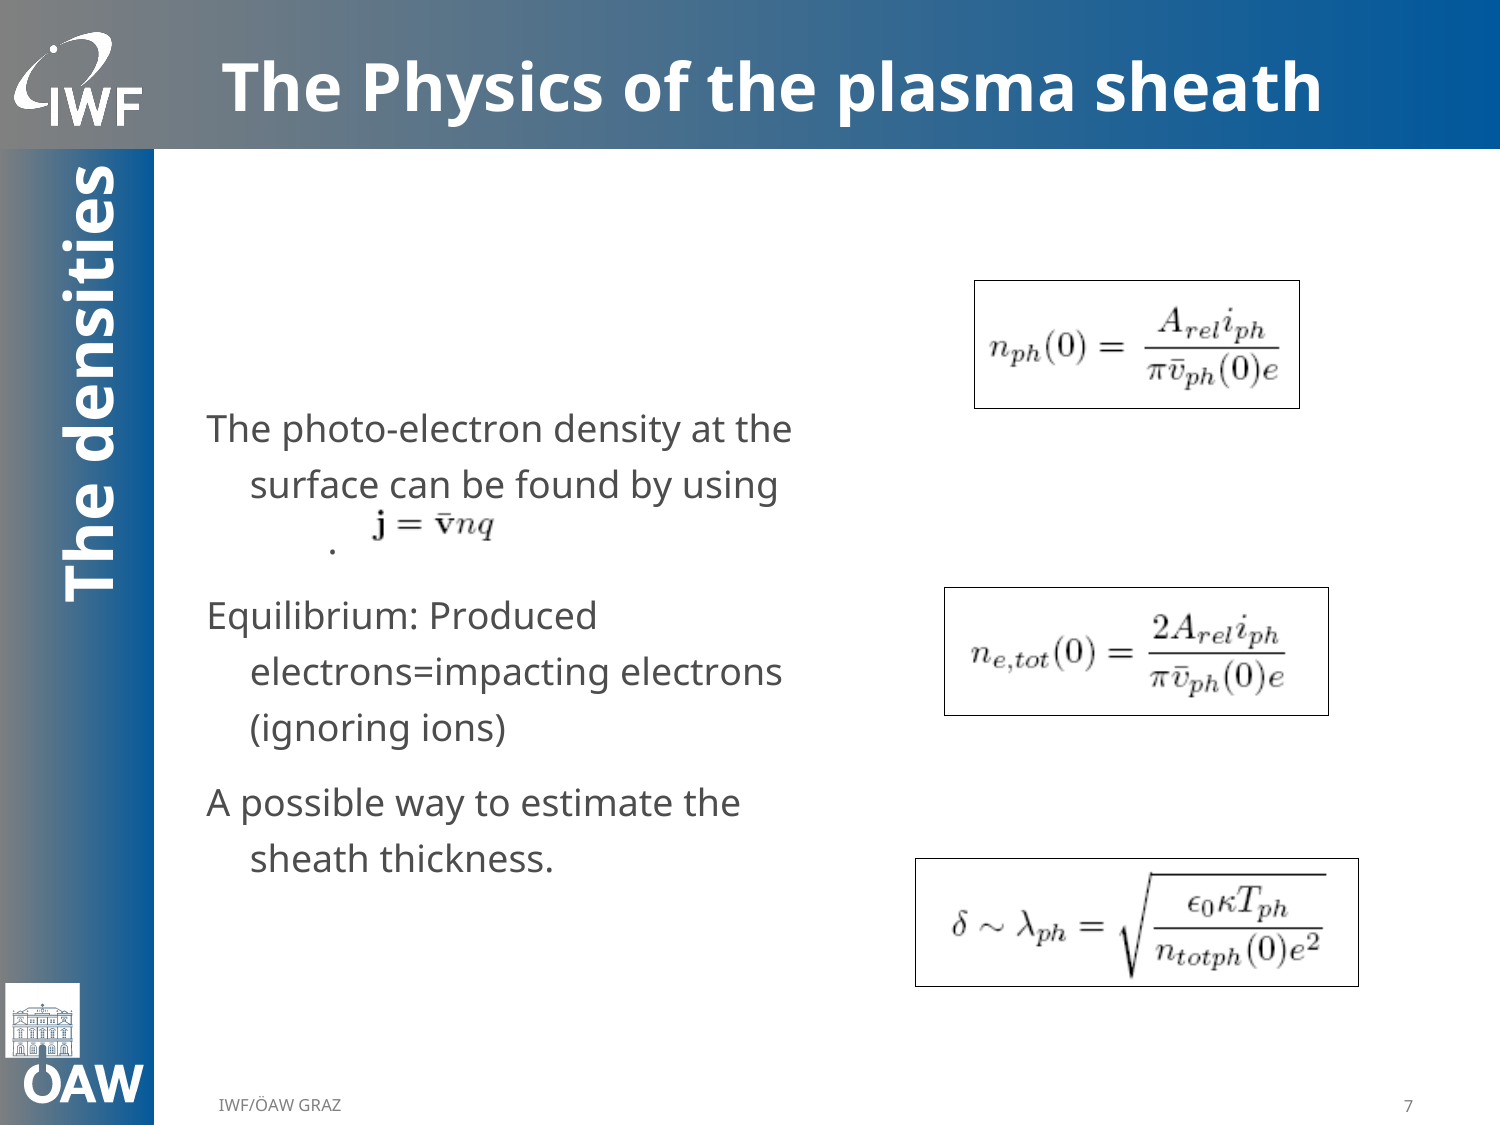

The Physics of the plasma sheath
# The photo-electron density at the surface can be found by using .
Equilibrium: Produced electrons=impacting electrons (ignoring ions)
A possible way to estimate the sheath thickness.
The densities
IWF/ÖAW GRAZ
7